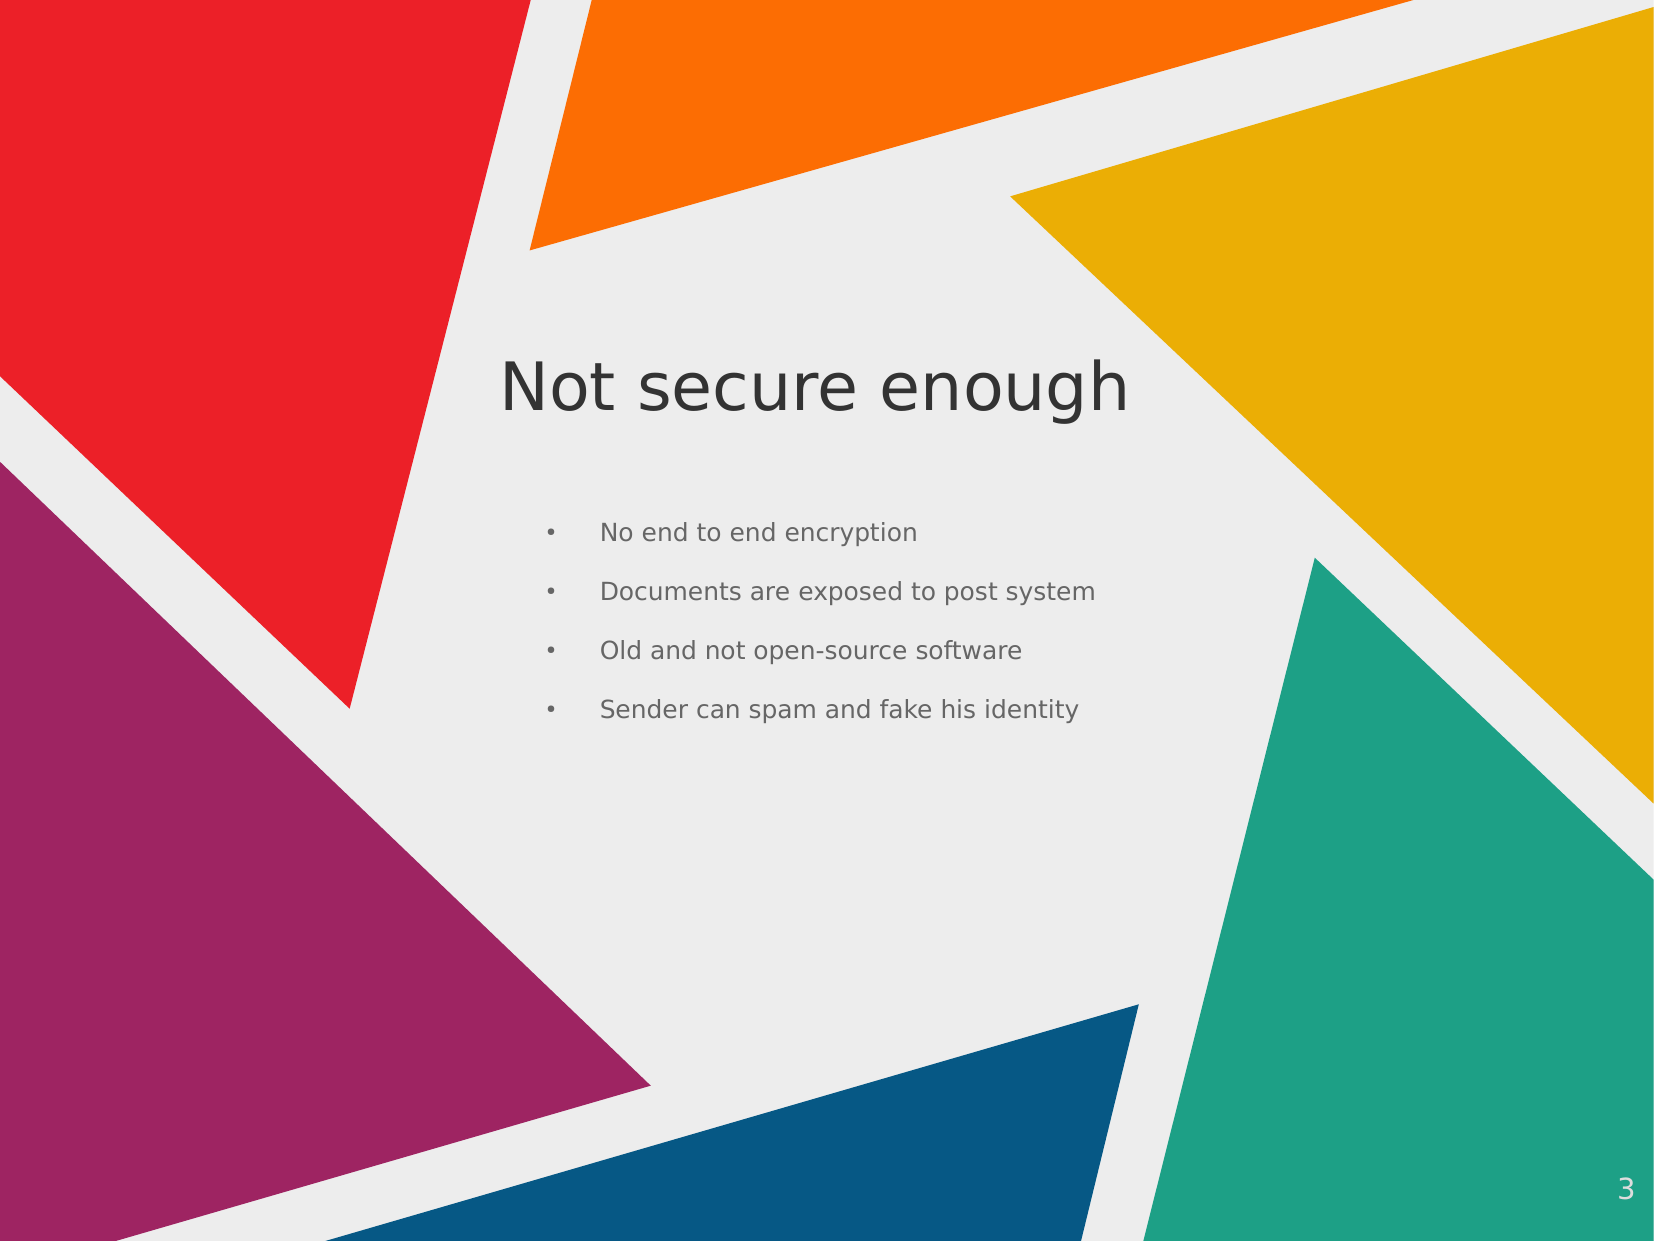

# Not secure enough
No end to end encryption
Documents are exposed to post system
Old and not open-source software
Sender can spam and fake his identity
3